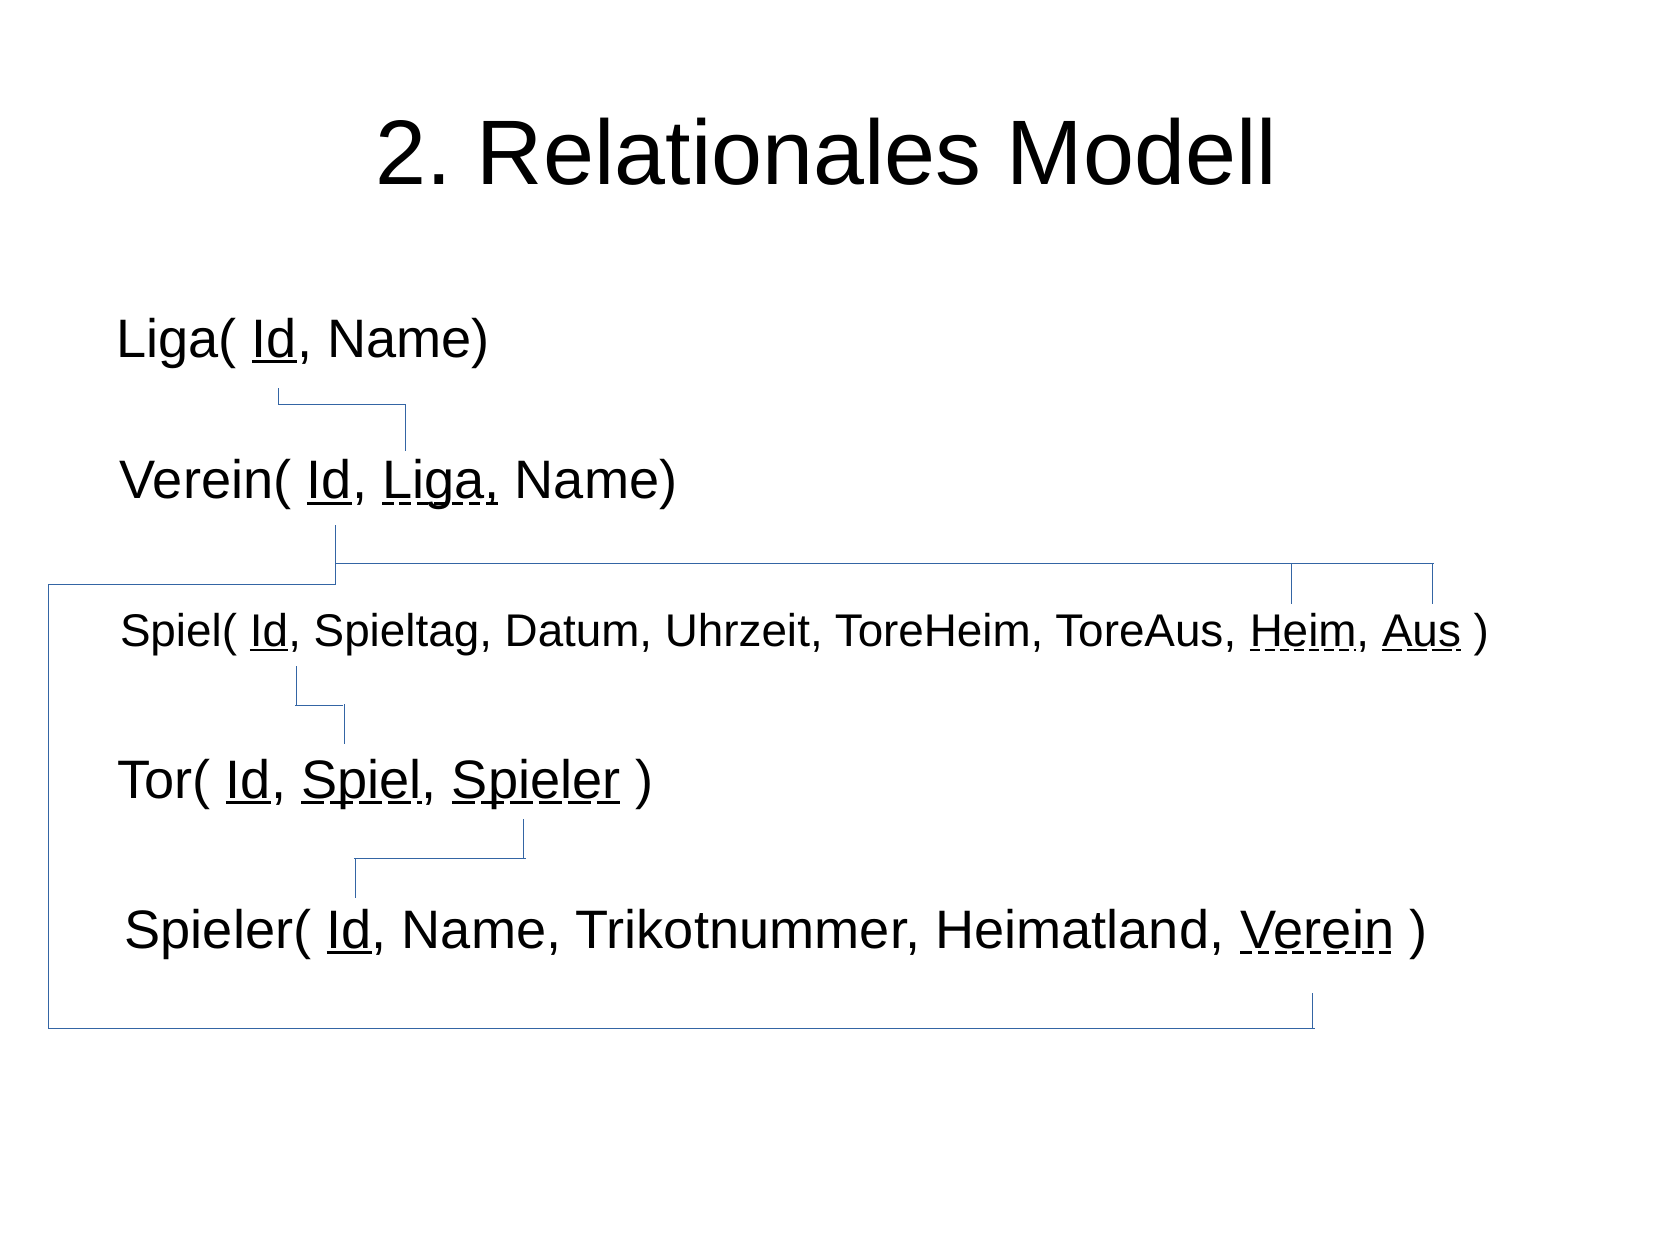

# 2. Relationales Modell
Liga( Id, Name)
Verein( Id, Liga, Name)
Spiel( Id, Spieltag, Datum, Uhrzeit, ToreHeim, ToreAus, Heim, Aus )
Tor( Id, Spiel, Spieler )
Spieler( Id, Name, Trikotnummer, Heimatland, Verein )